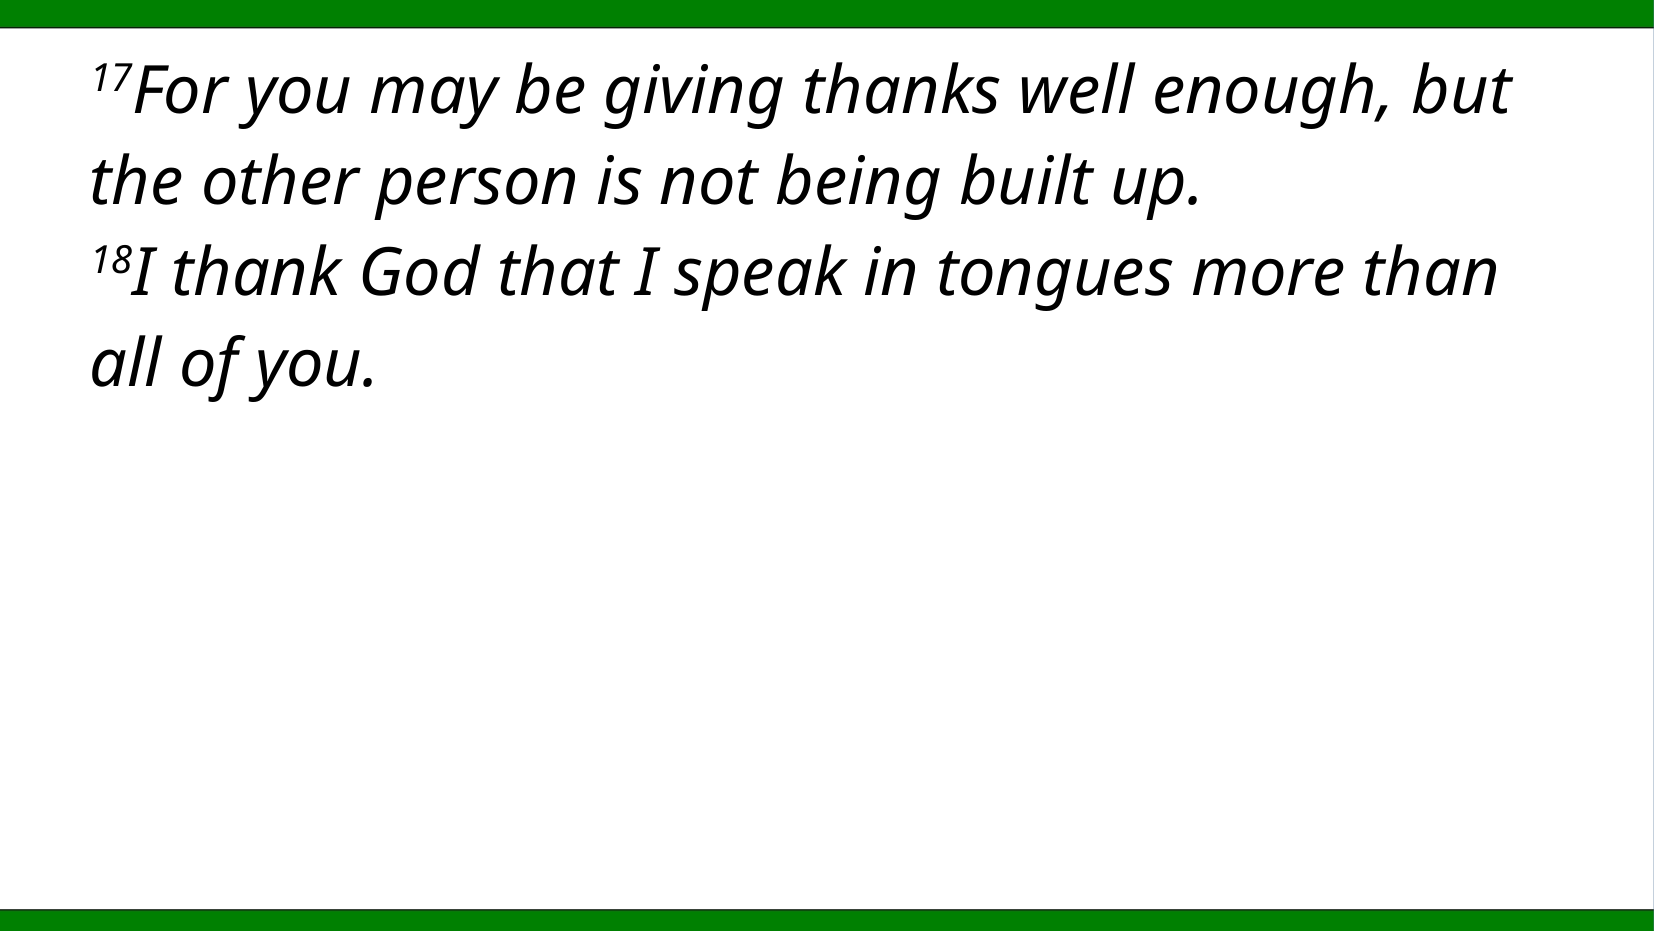

17For you may be giving thanks well enough, but the other person is not being built up.
18I thank God that I speak in tongues more than all of you.